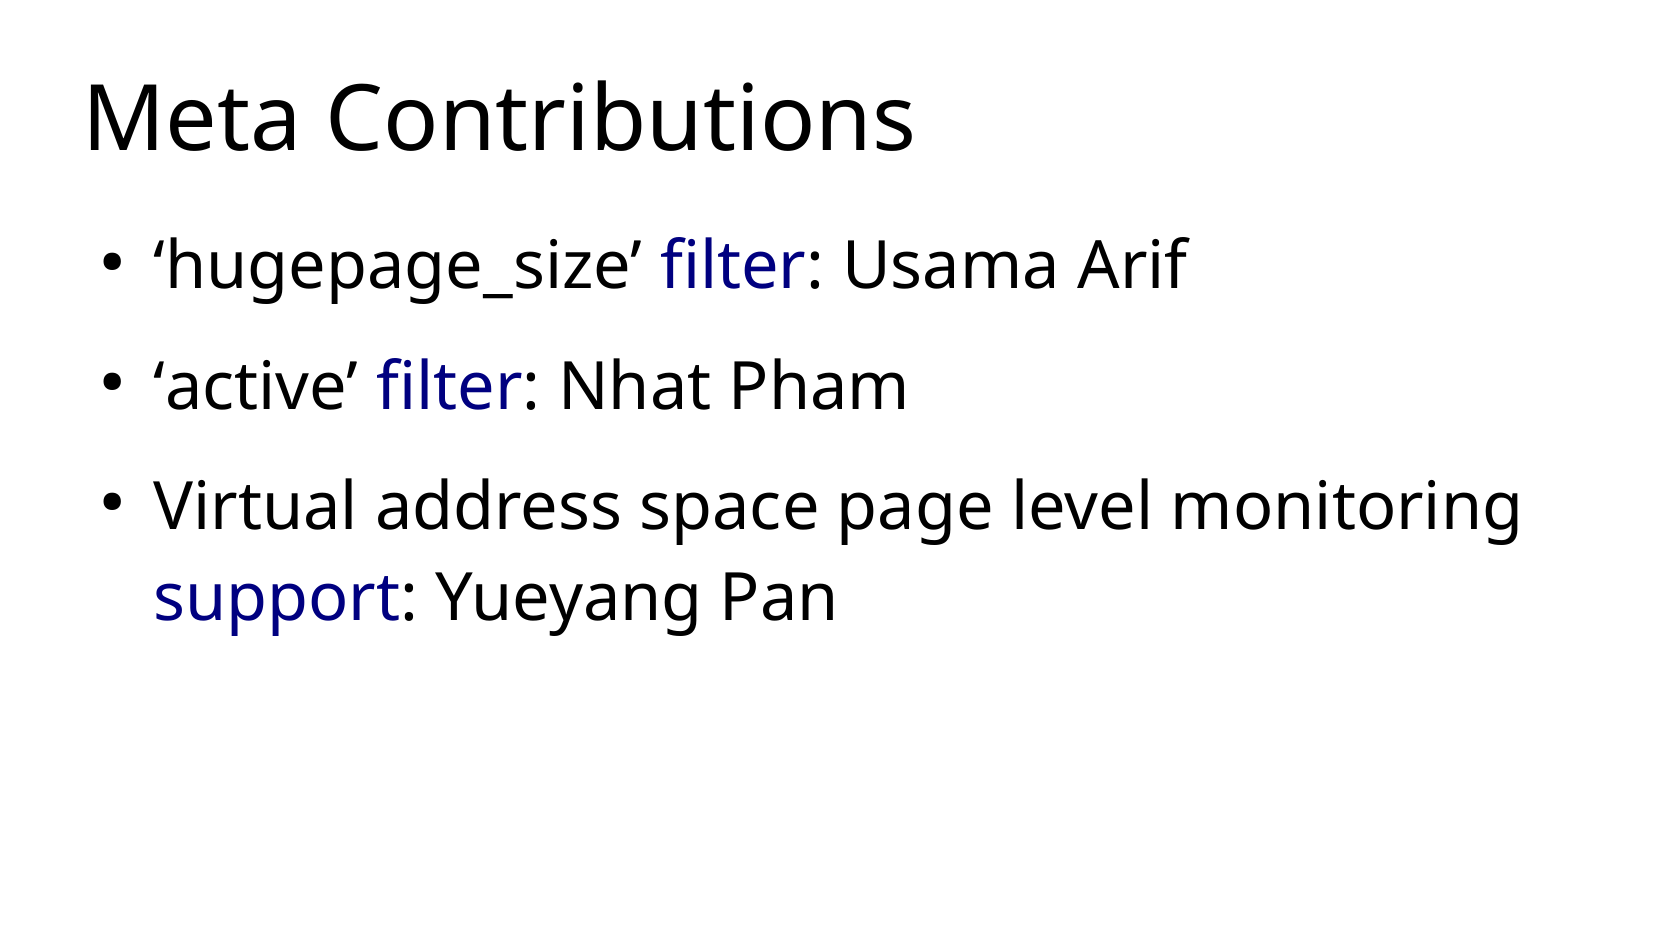

# Meta Contributions
‘hugepage_size’ filter: Usama Arif
‘active’ filter: Nhat Pham
Virtual address space page level monitoring support: Yueyang Pan